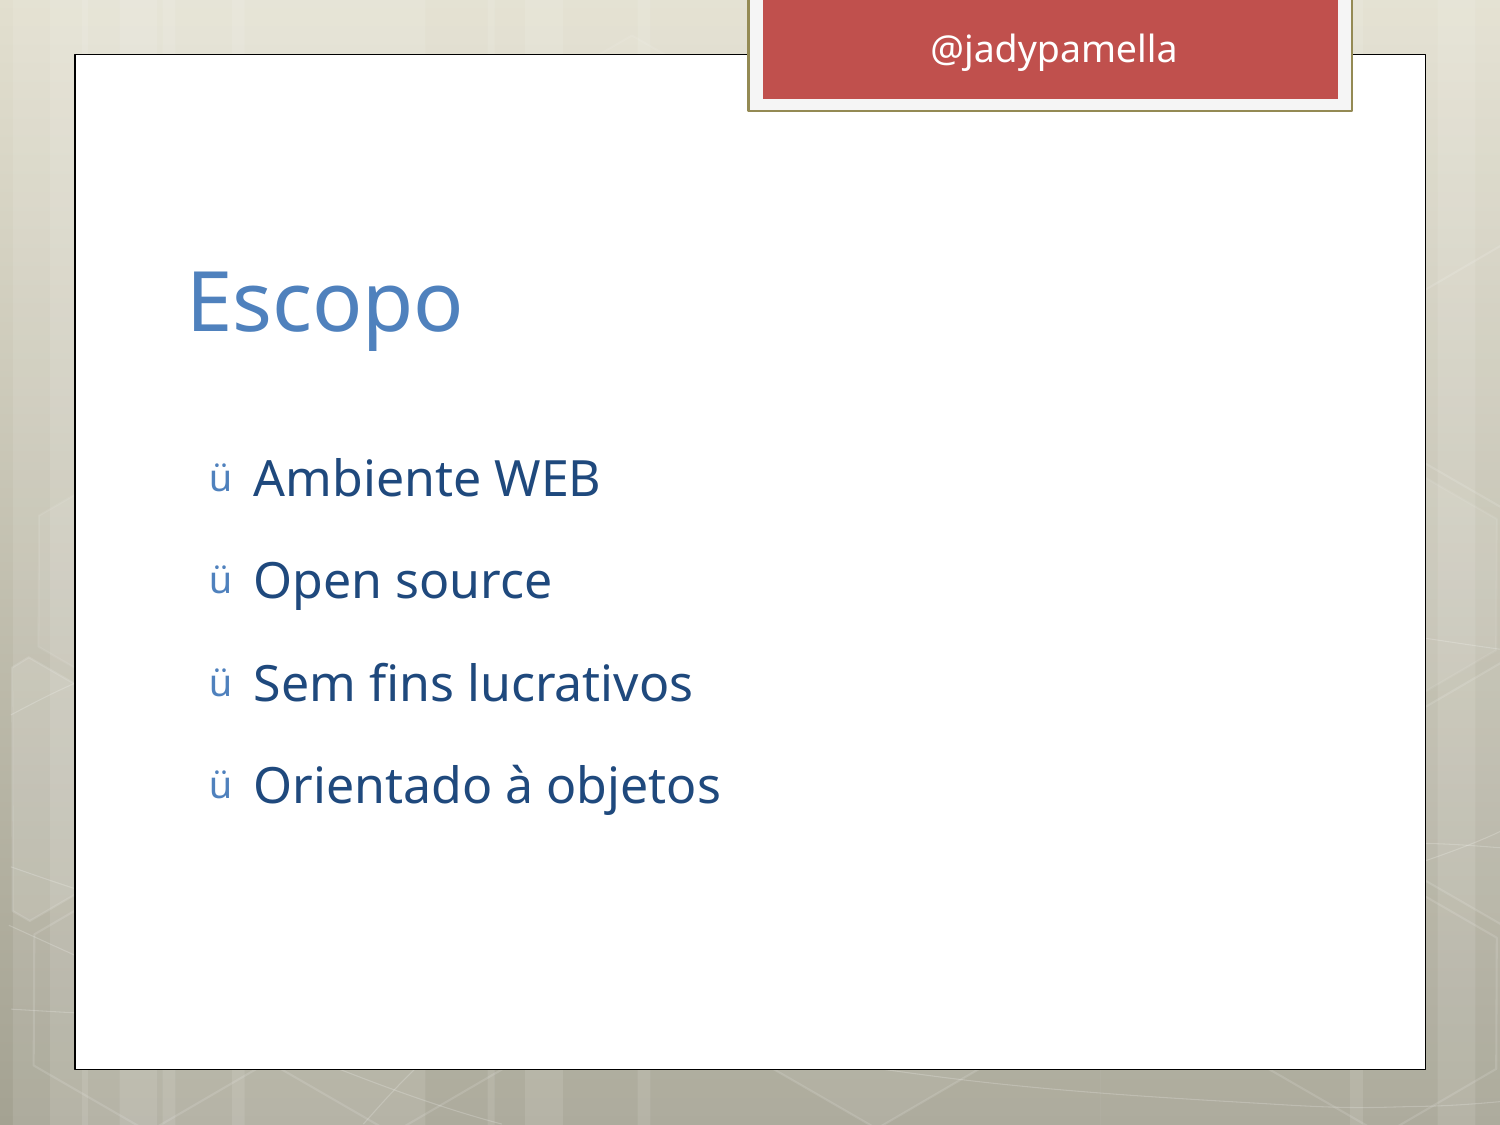

@jadypamella
# Escopo
Ambiente WEB
Open source
Sem fins lucrativos
Orientado à objetos